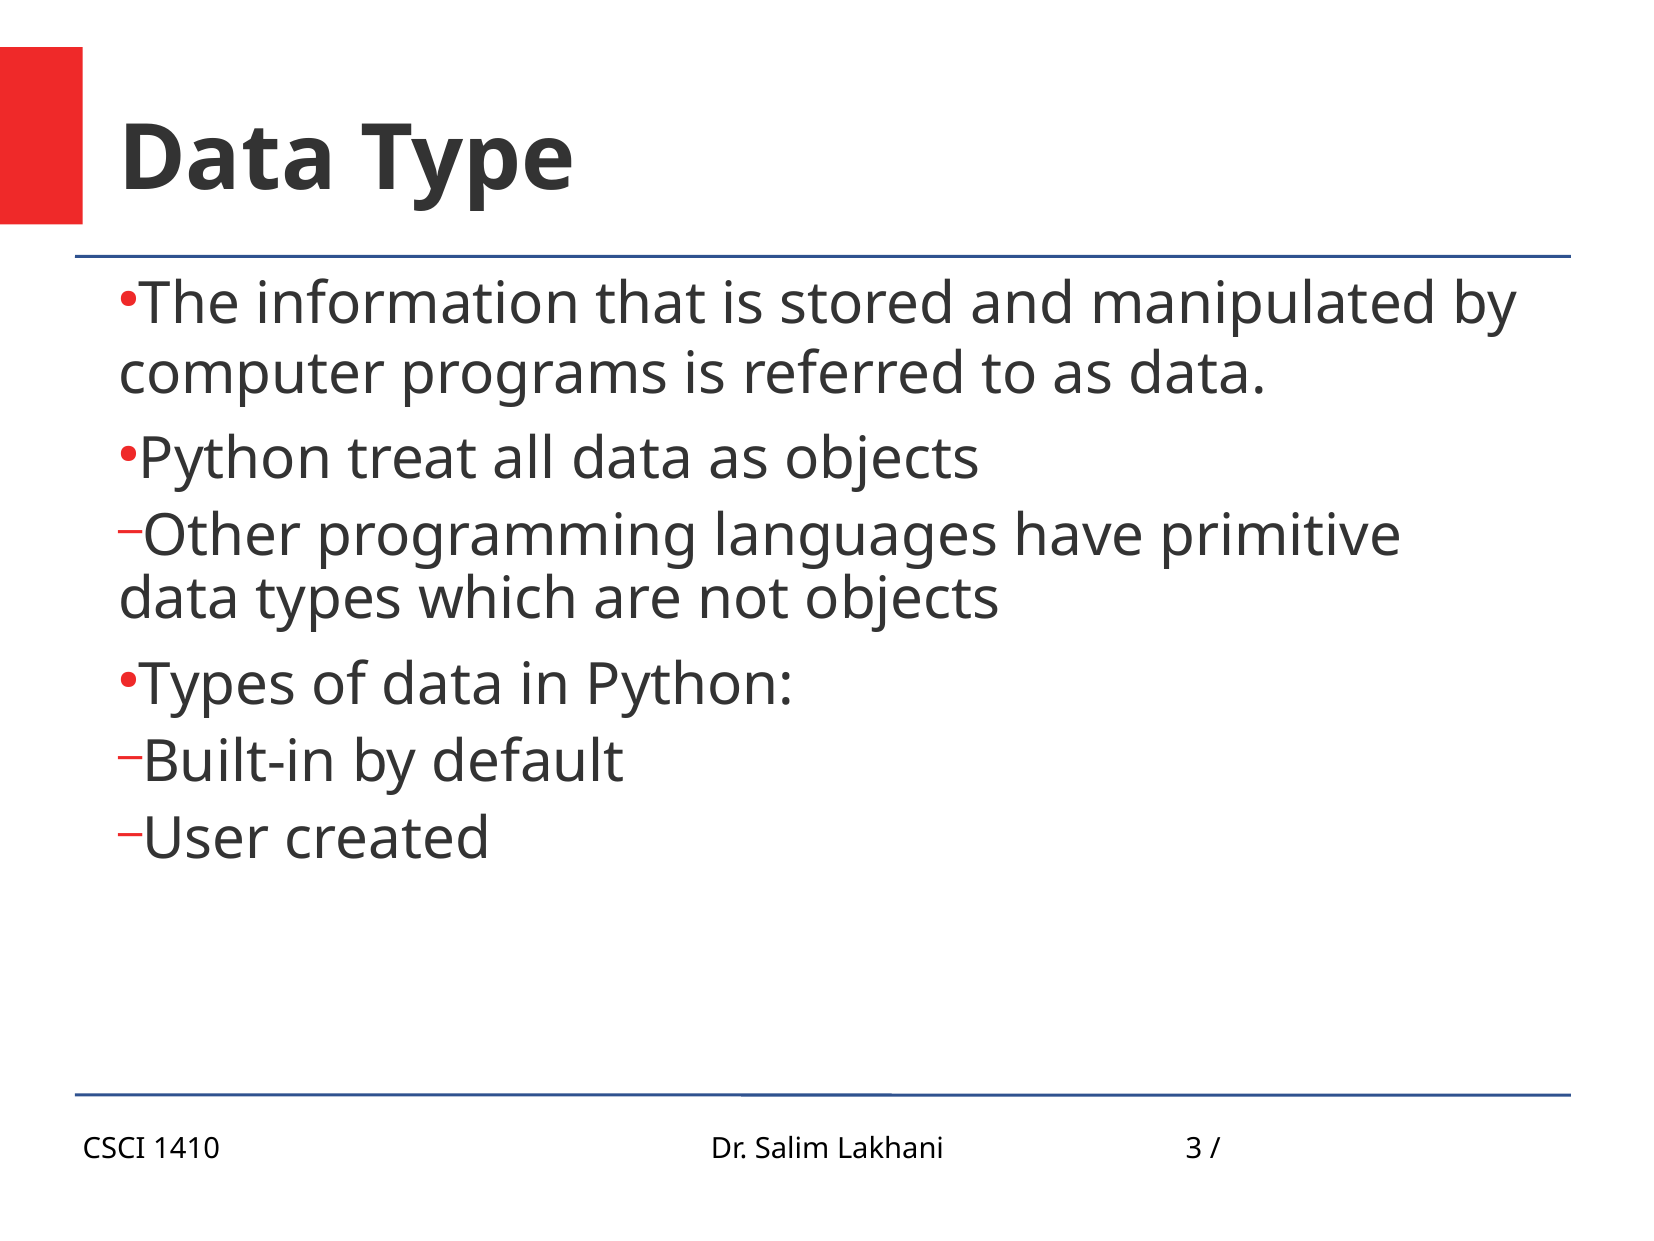

# Data Type
The information that is stored and manipulated by computer programs is referred to as data.
Python treat all data as objects
Other programming languages have primitive data types which are not objects
Types of data in Python:
Built-in by default
User created
CSCI 1410
Dr. Salim Lakhani